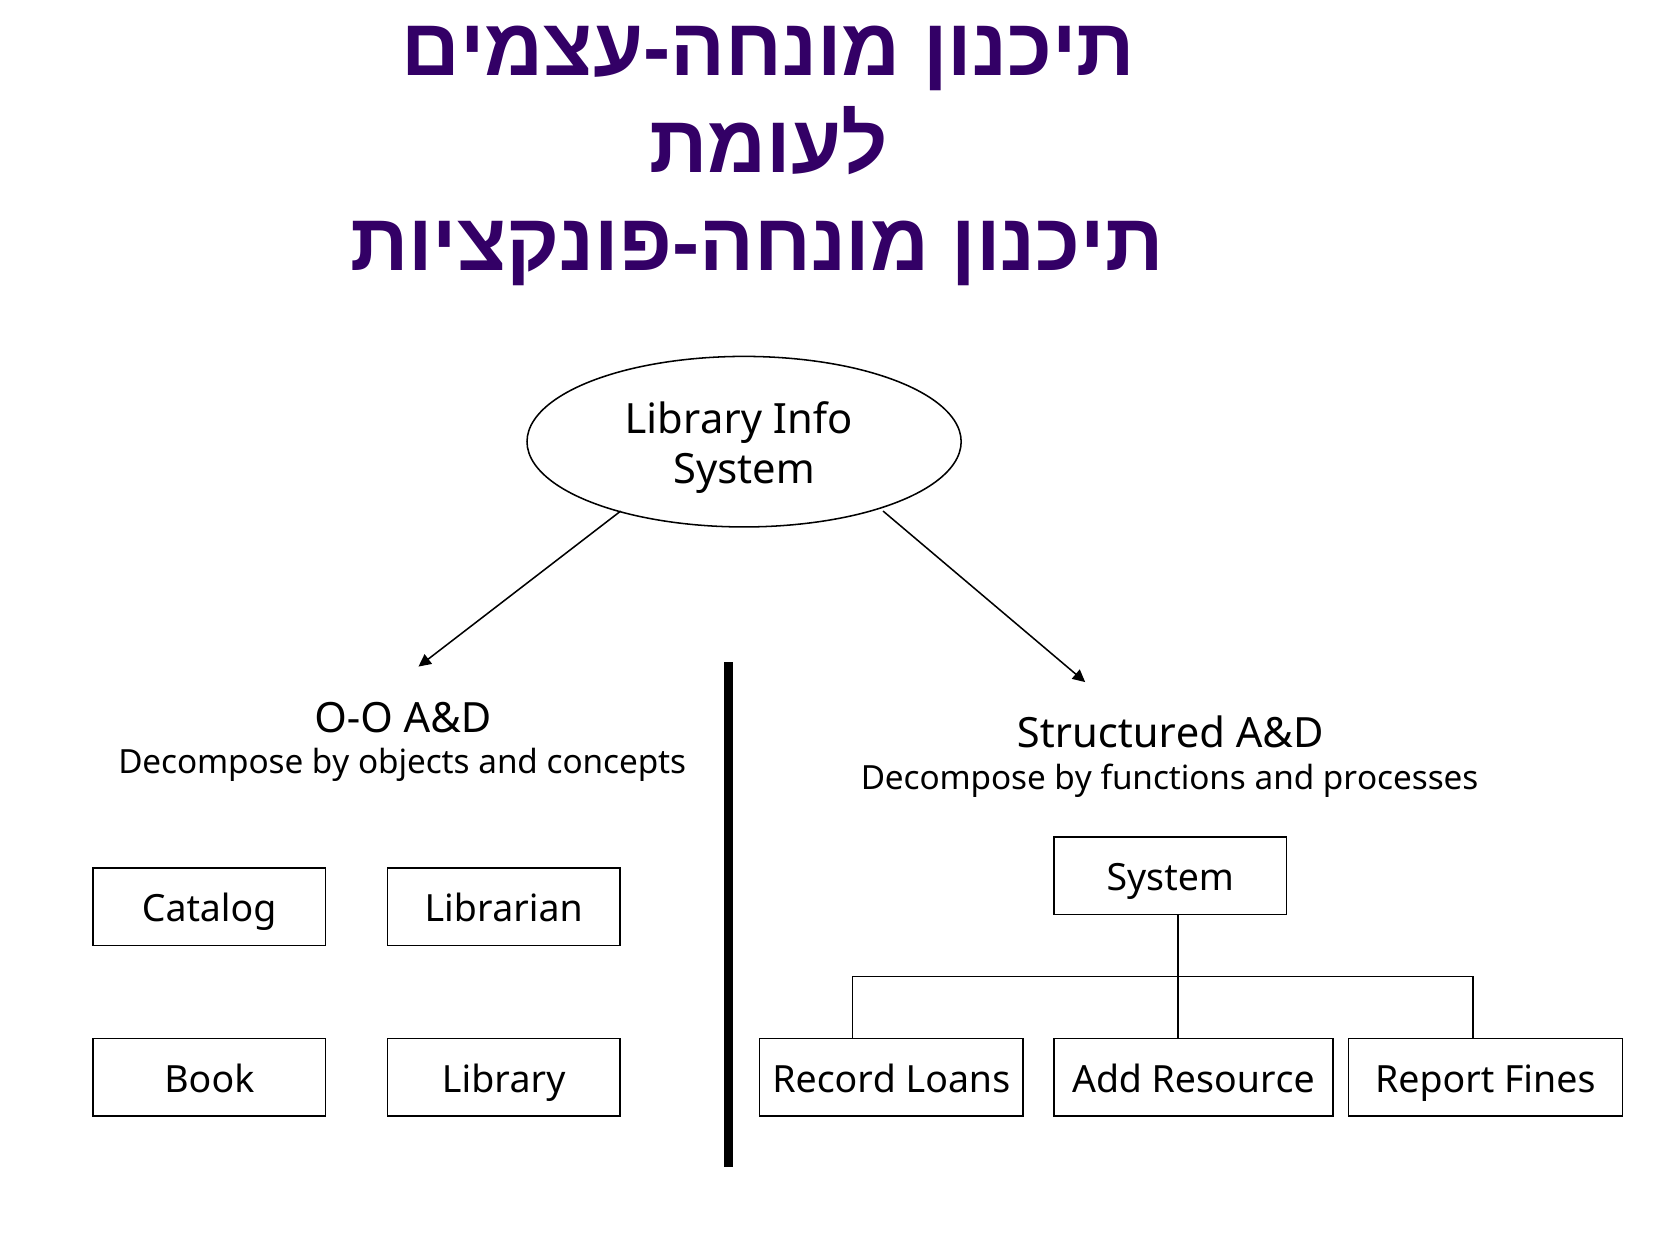

# תיכנון מונחה-עצמים לעומת תיכנון מונחה-פונקציות
Library Info
System
O-O A&D
Decompose by objects and concepts
Structured A&D
Decompose by functions and processes
System
Catalog
Librarian
Book
Library
Record Loans
Add Resource
Report Fines